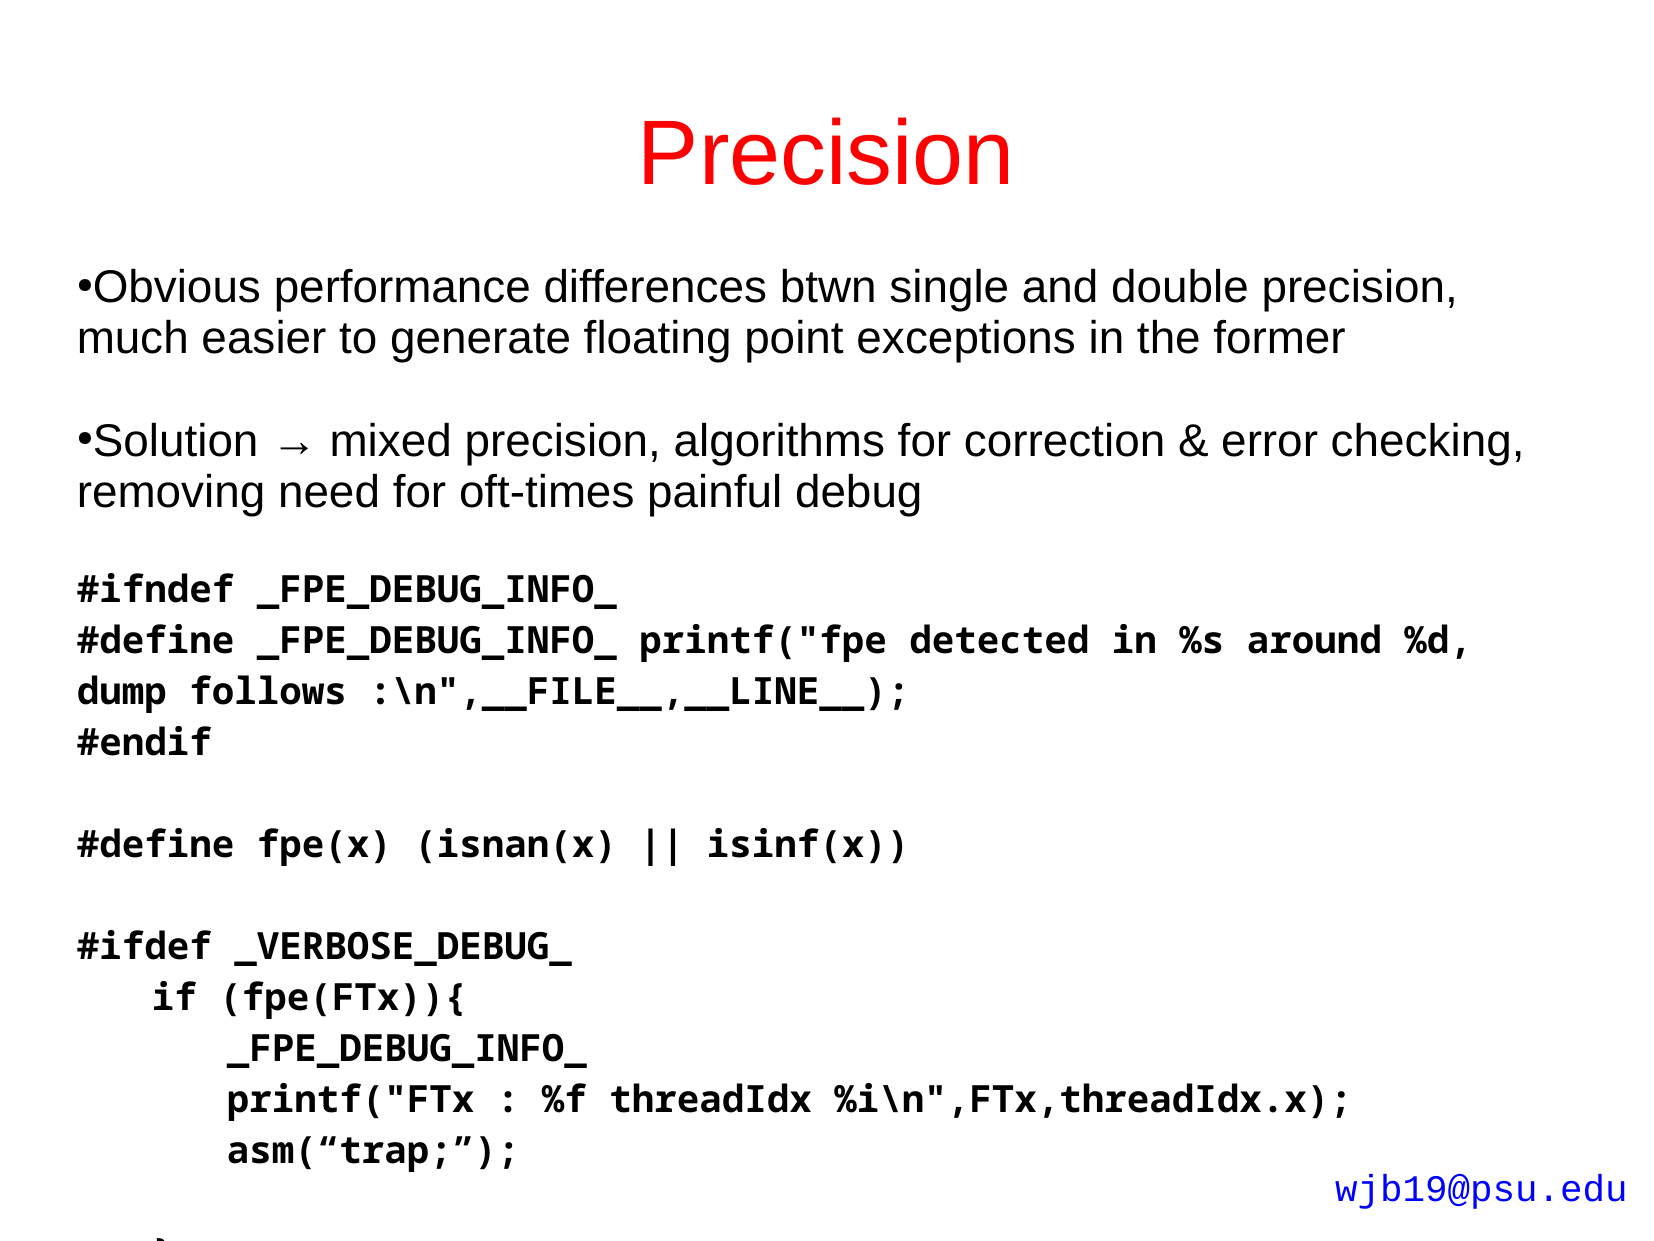

# Precision
Obvious performance differences btwn single and double precision, much easier to generate floating point exceptions in the former
Solution → mixed precision, algorithms for correction & error checking, removing need for oft-times painful debug
#ifndef _FPE_DEBUG_INFO_
#define _FPE_DEBUG_INFO_ printf("fpe detected in %s around %d, dump follows :\n",__FILE__,__LINE__);
#endif
#define fpe(x) (isnan(x) || isinf(x))
#ifdef _VERBOSE_DEBUG_
	if (fpe(FTx)){
 		_FPE_DEBUG_INFO_
 	printf("FTx : %f threadIdx %i\n",FTx,threadIdx.x);
		asm(“trap;”);
 	}
#endif
wjb19@psu.edu